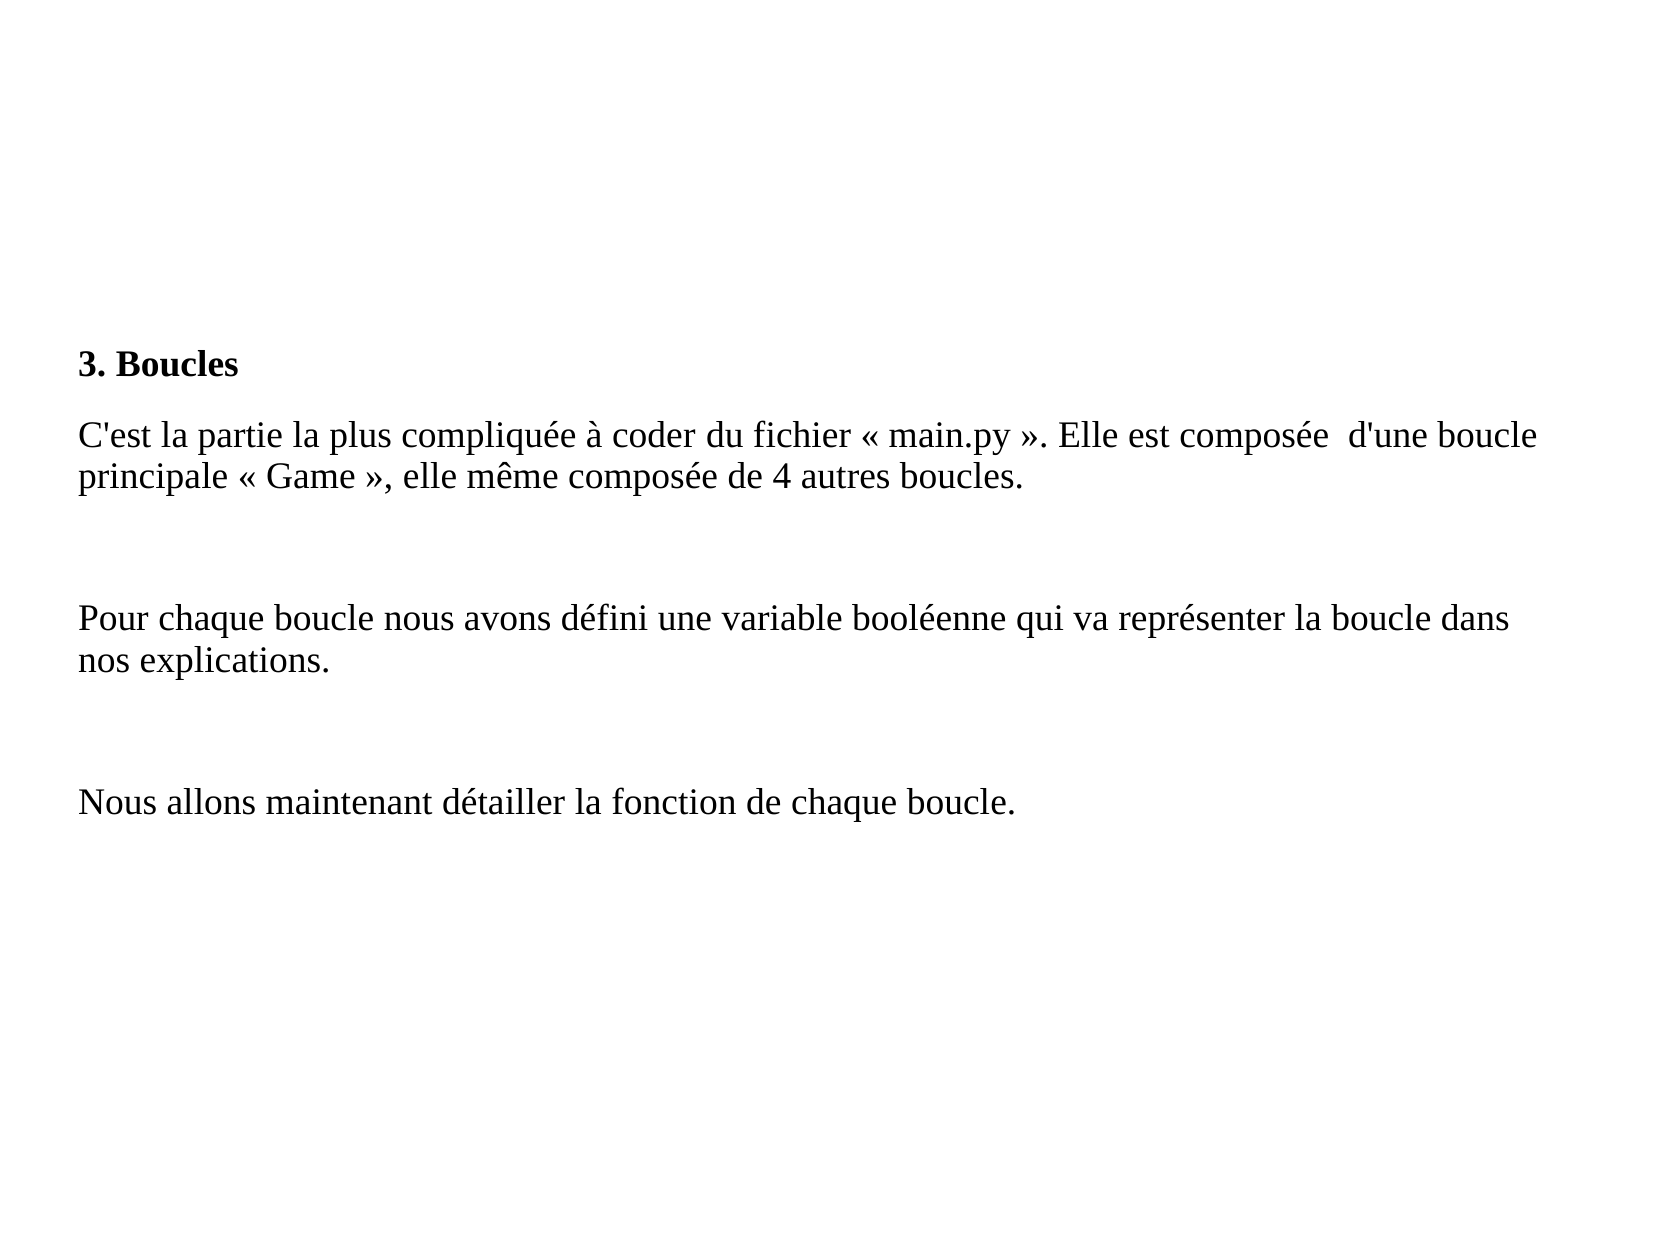

# 3. Boucles
C'est la partie la plus compliquée à coder du fichier « main.py ». Elle est composée  d'une boucle principale « Game », elle même composée de 4 autres boucles.
Pour chaque boucle nous avons défini une variable booléenne qui va représenter la boucle dans nos explications.
Nous allons maintenant détailler la fonction de chaque boucle.